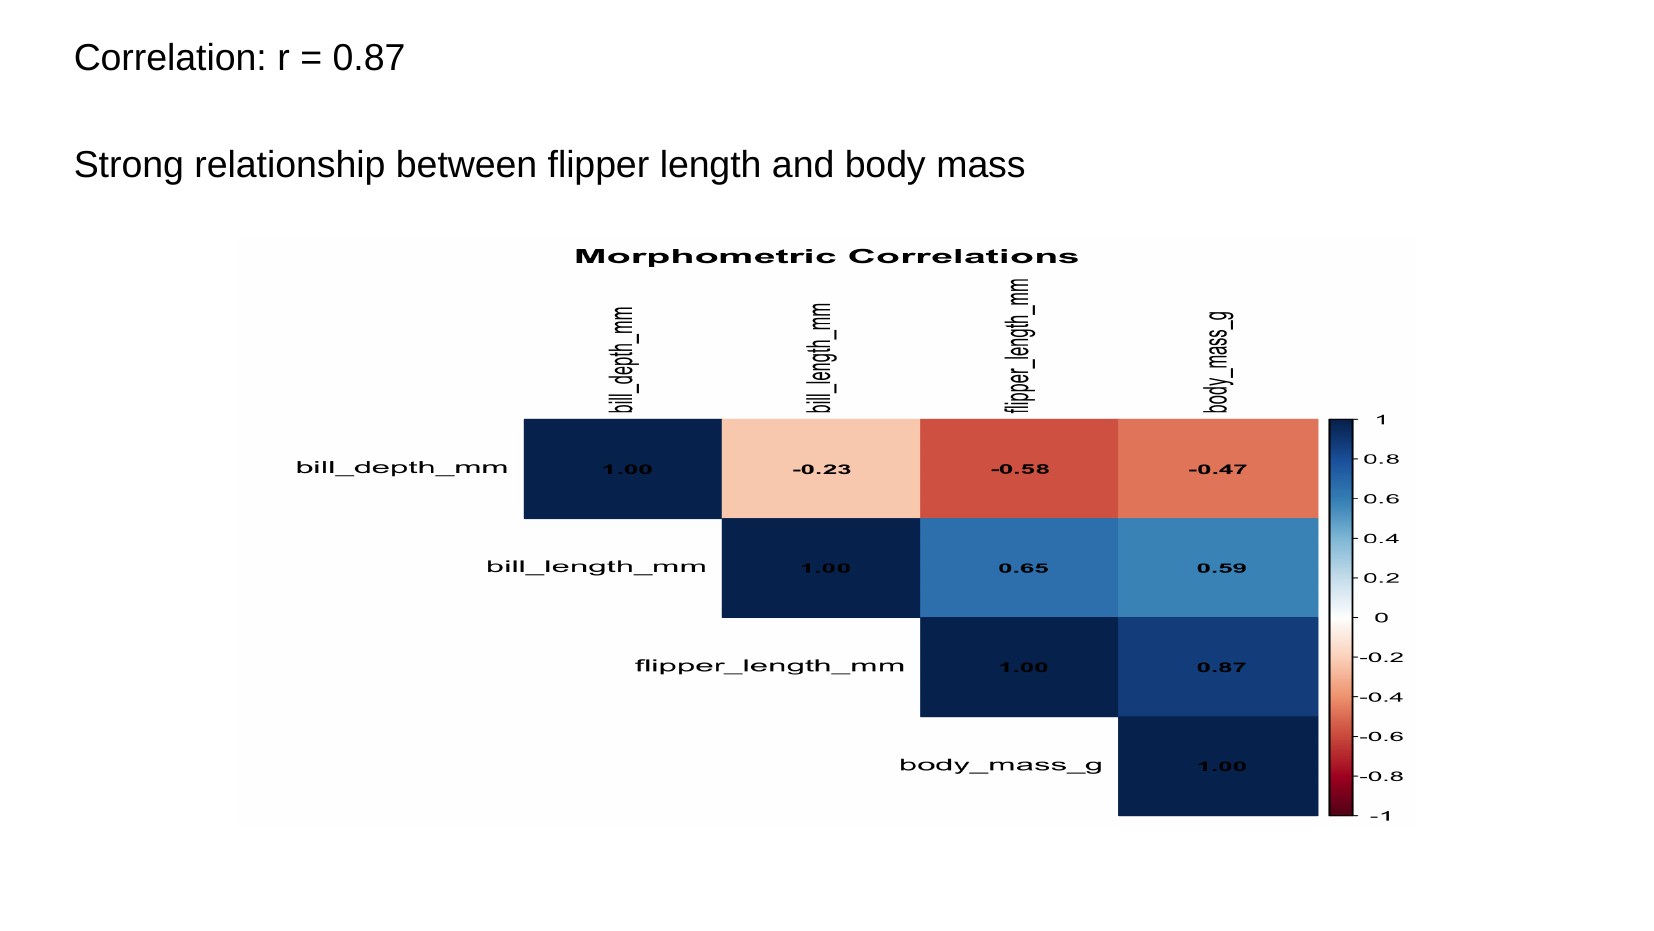

Correlation: r = 0.87
Strong relationship between flipper length and body mass